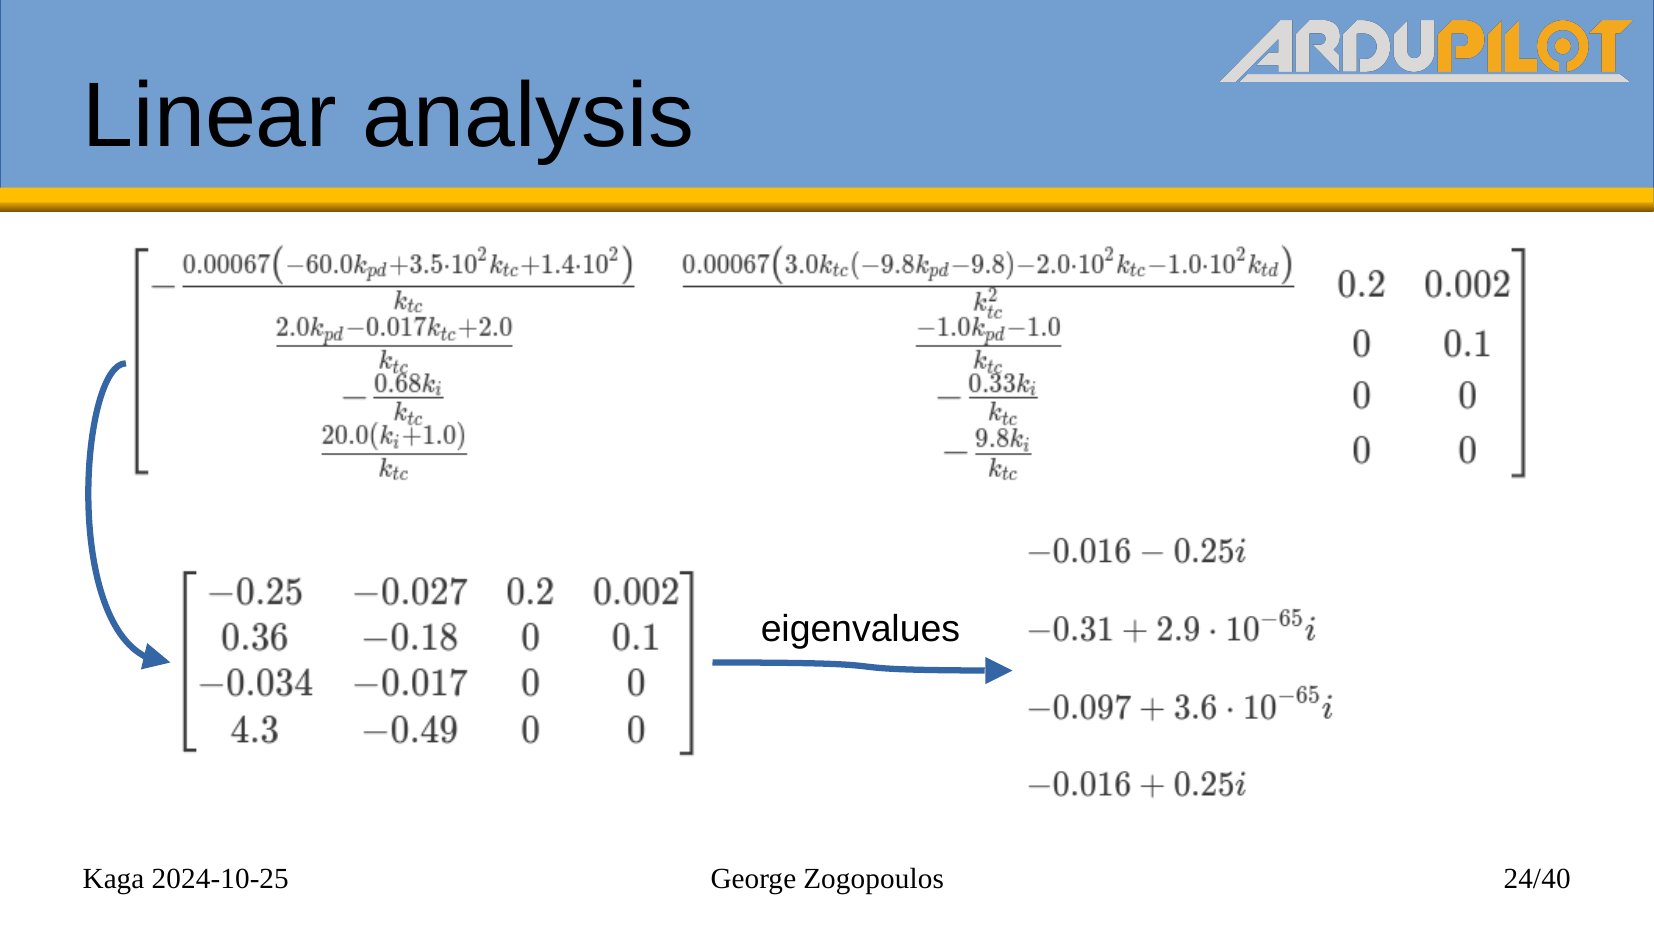

# Linear analysis
eigenvalues
Kaga 2024-10-25
George Zogopoulos
24